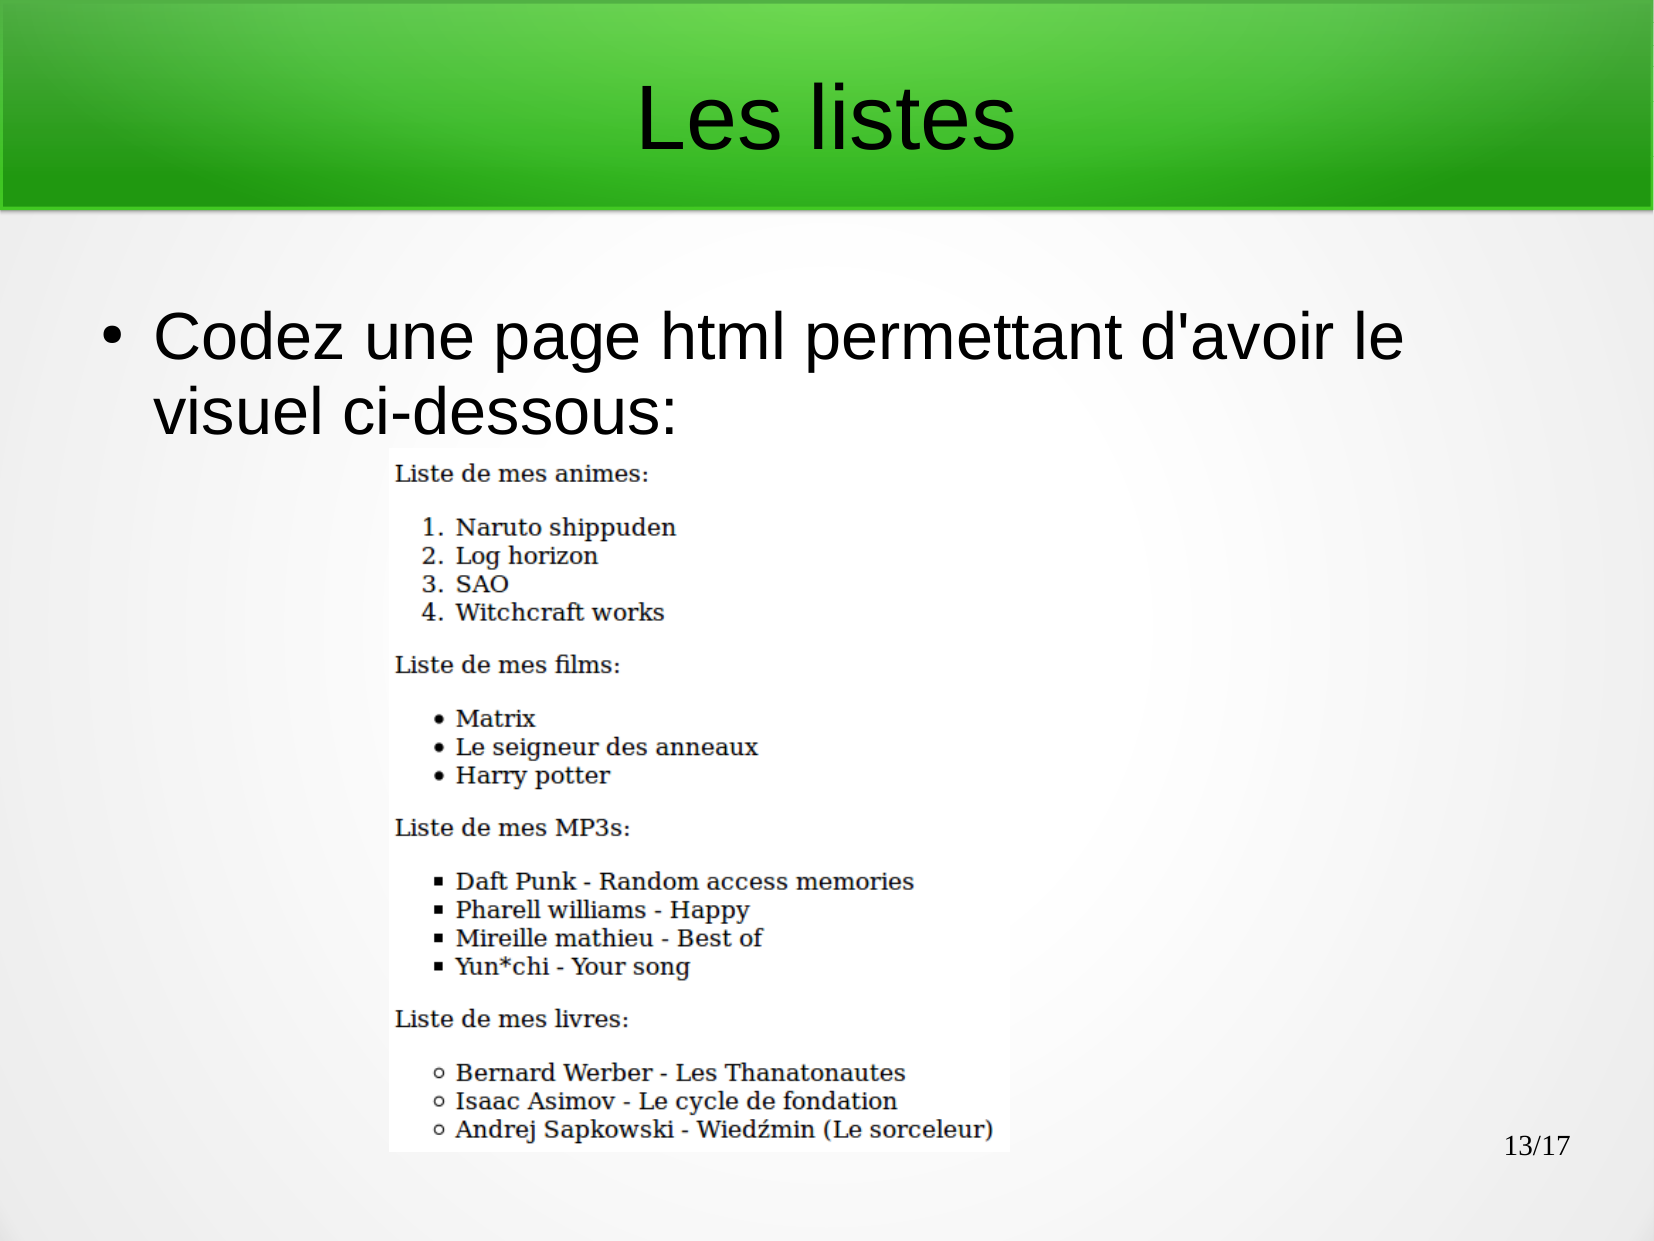

# Les listes
Codez une page html permettant d'avoir le visuel ci-dessous:
13